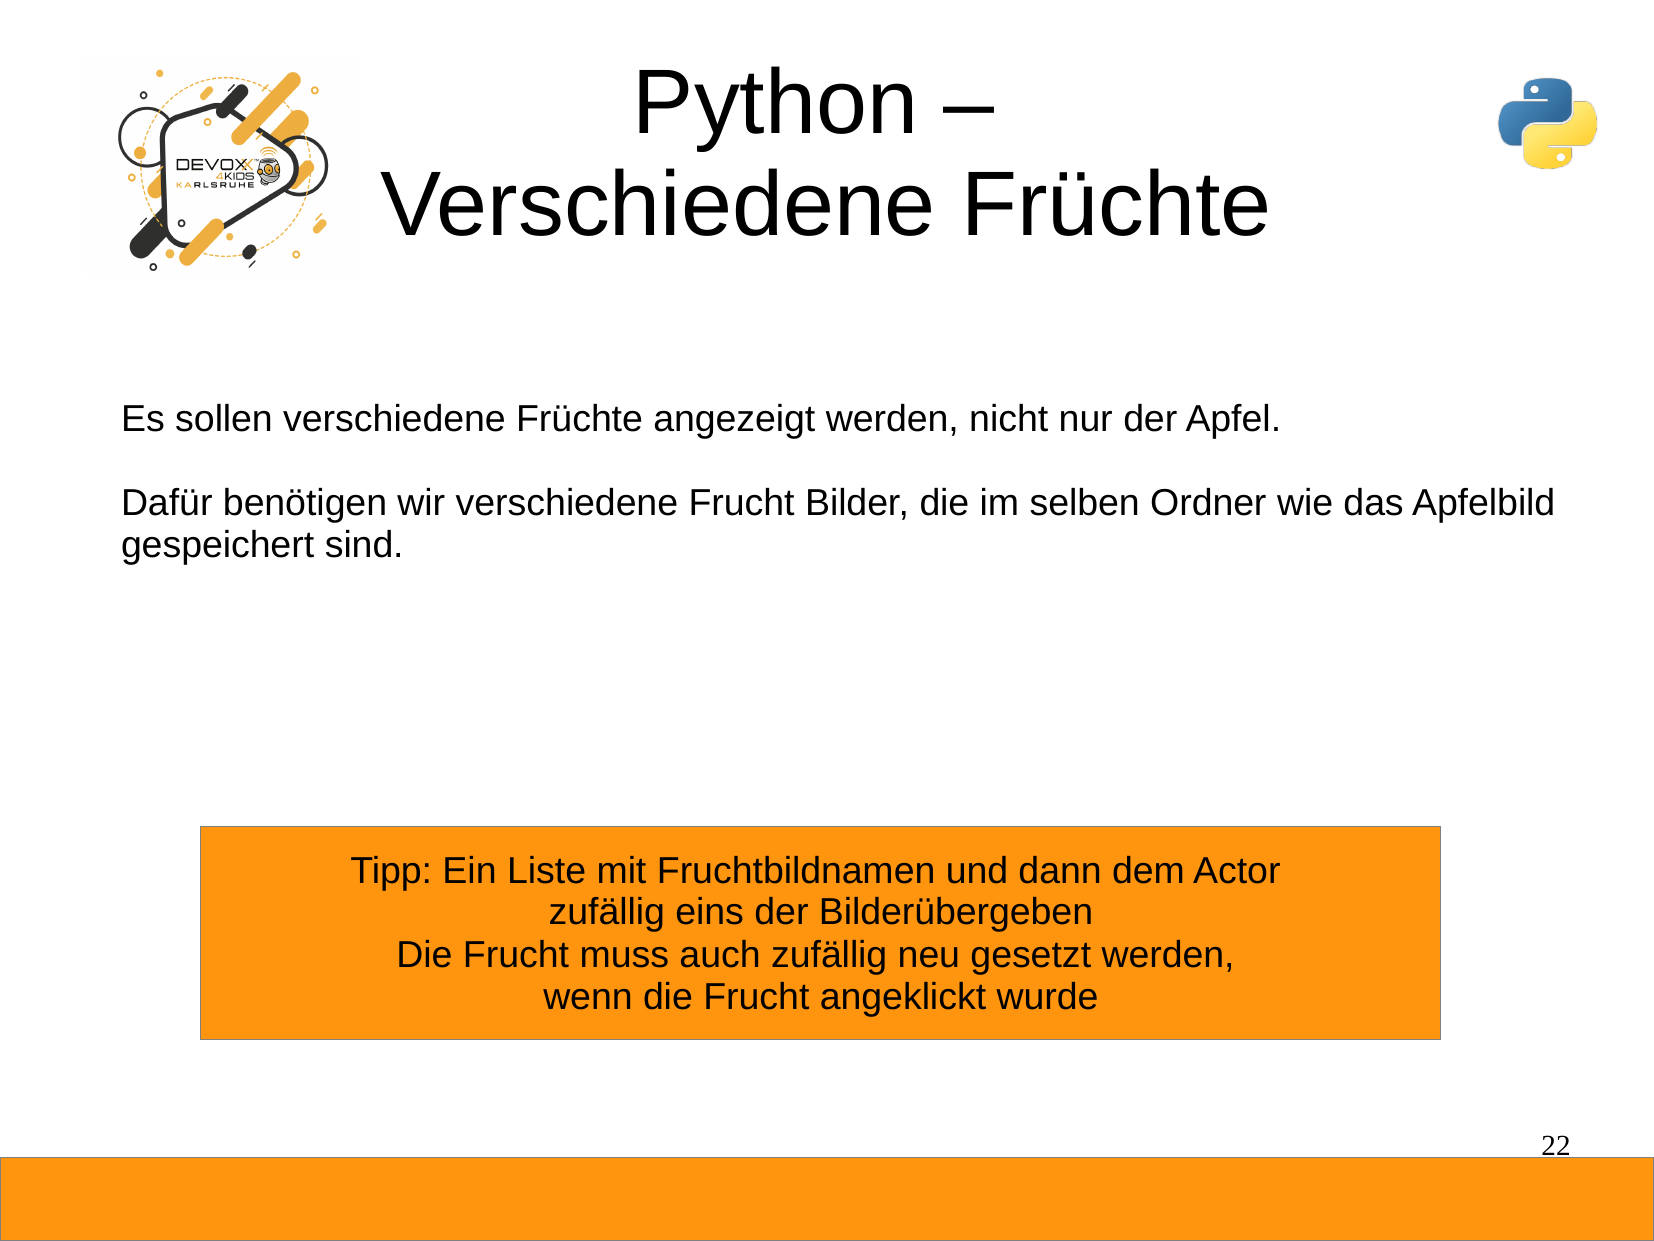

# Python – Verschiedene Früchte
Es sollen verschiedene Früchte angezeigt werden, nicht nur der Apfel.
Dafür benötigen wir verschiedene Frucht Bilder, die im selben Ordner wie das Apfelbild
gespeichert sind.
Tipp: Ein Liste mit Fruchtbildnamen und dann dem Actor
zufällig eins der Bilderübergeben
Die Frucht muss auch zufällig neu gesetzt werden,
wenn die Frucht angeklickt wurde
22